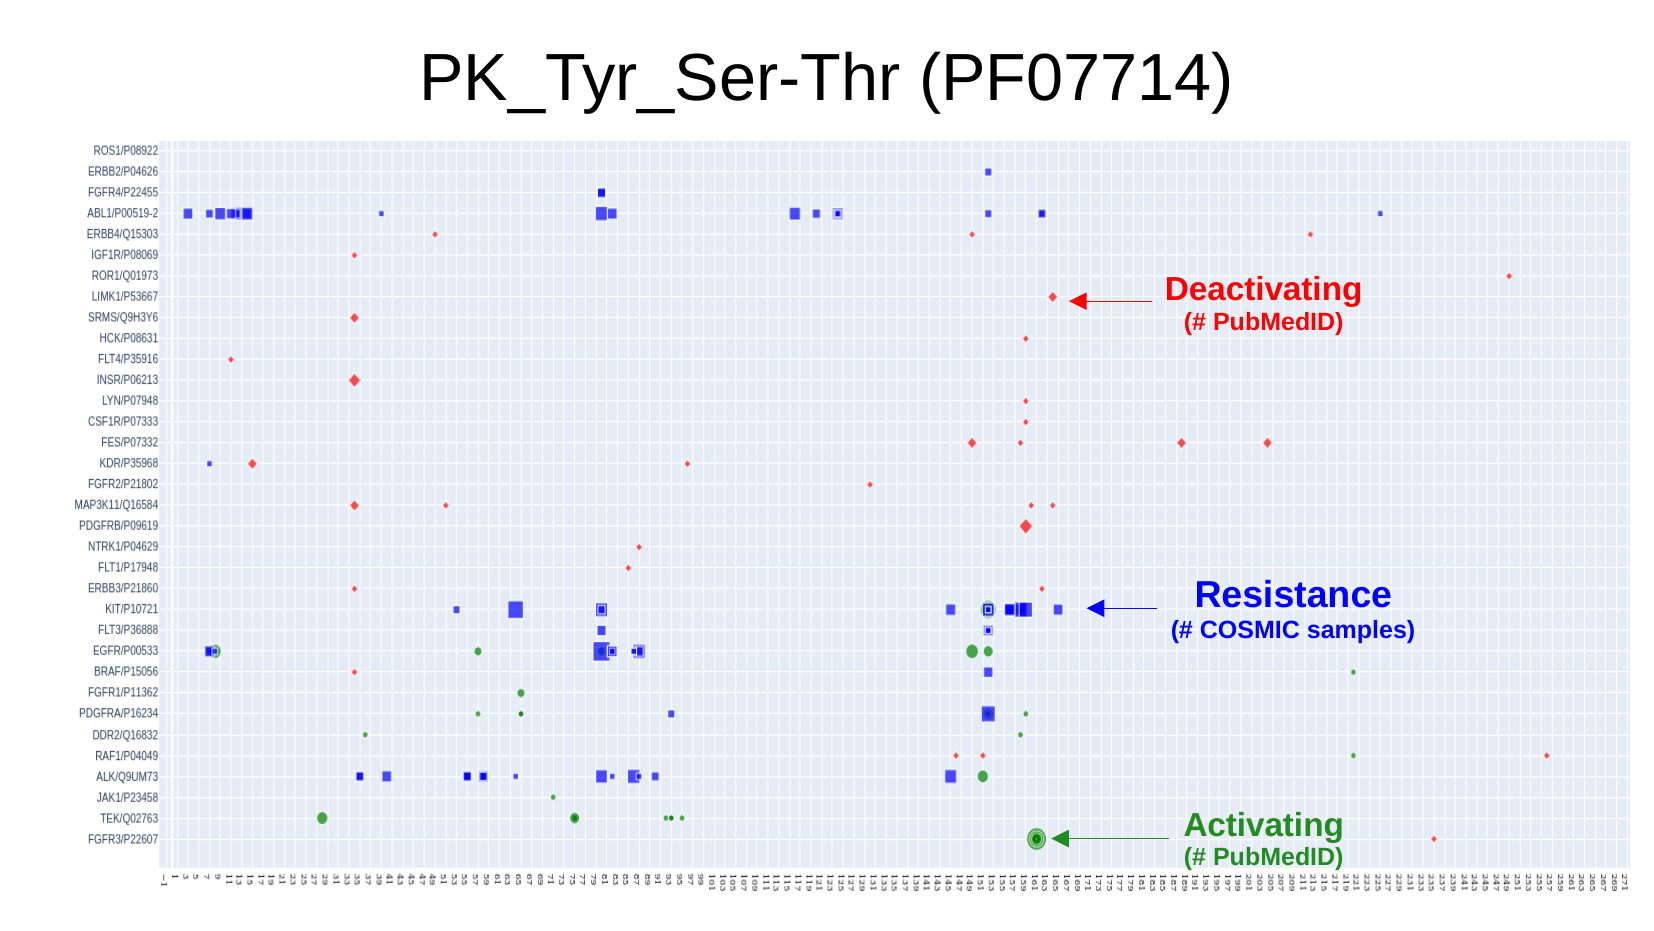

# PK_Tyr_Ser-Thr (PF07714)
Deactivating
(# PubMedID)
Resistance
(# COSMIC samples)
Activating
(# PubMedID)